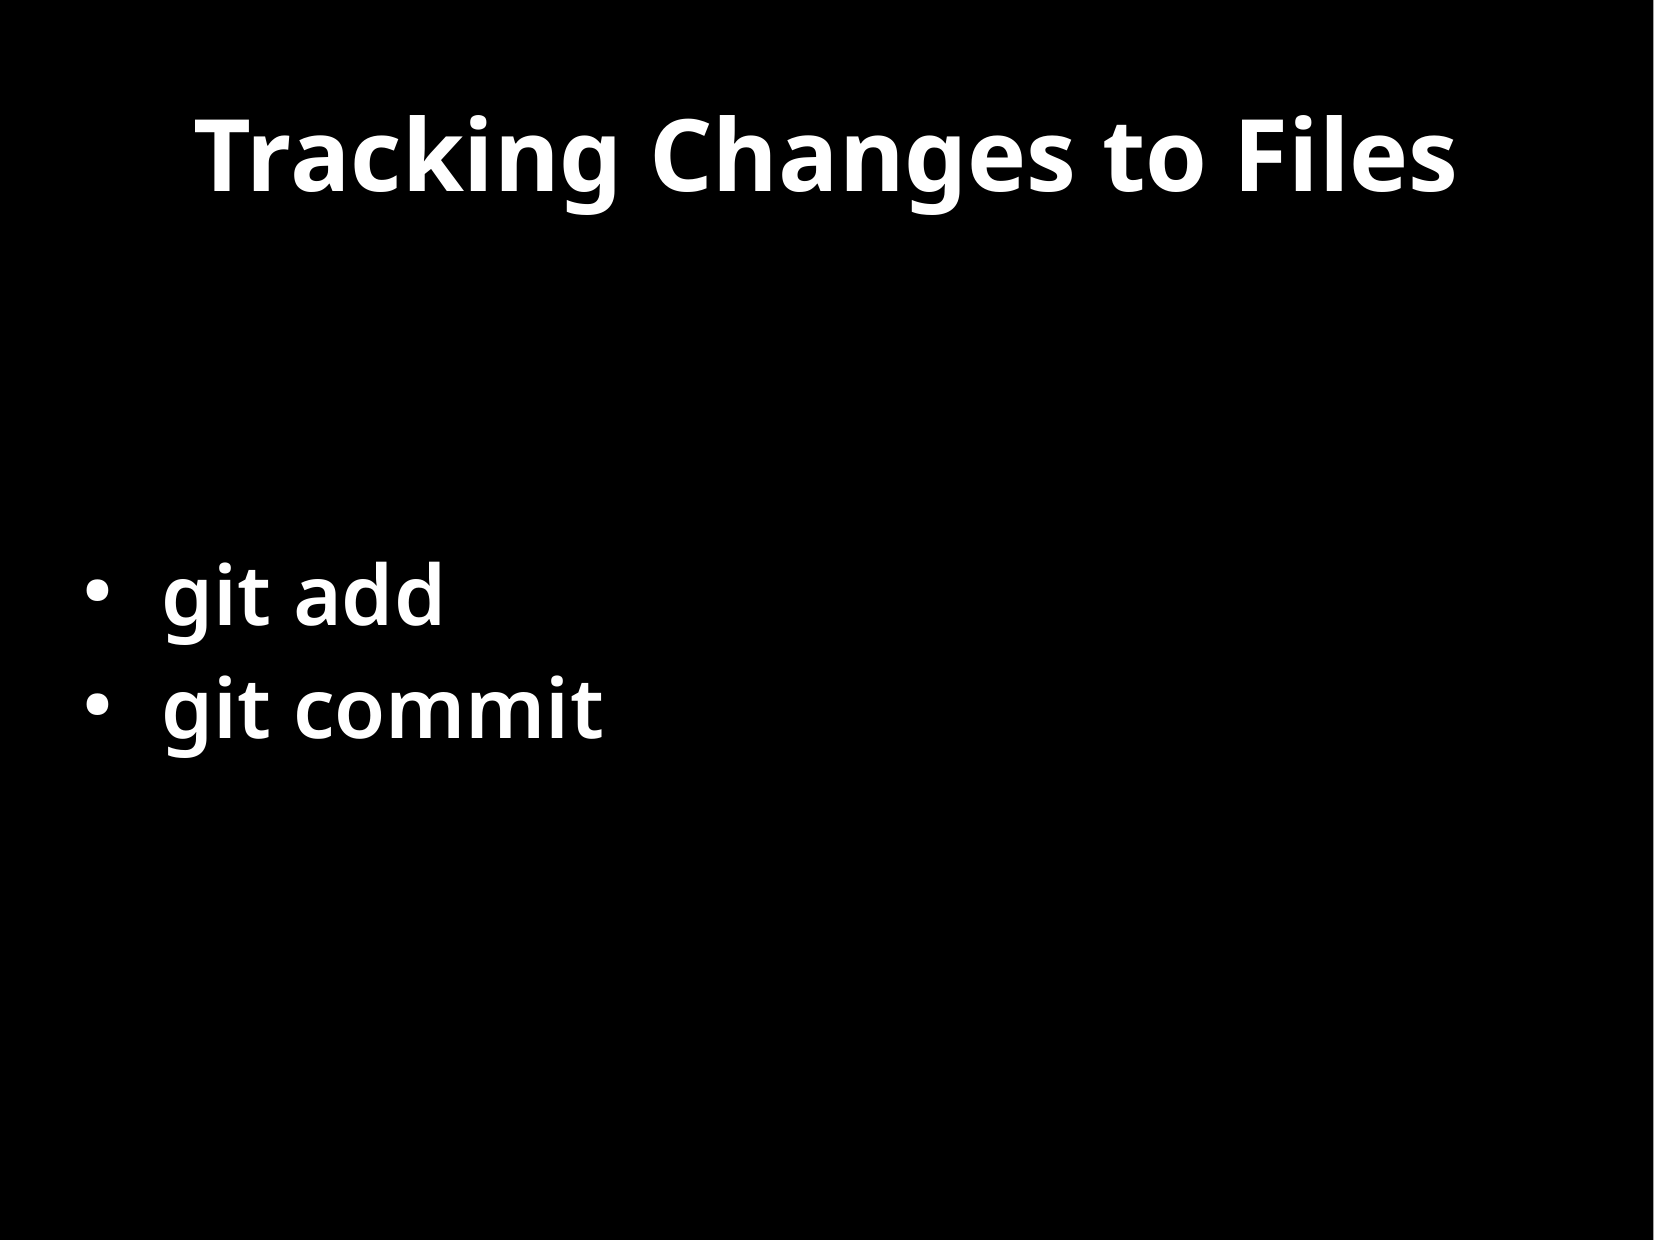

# Tracking Changes to Files
 git add
 git commit